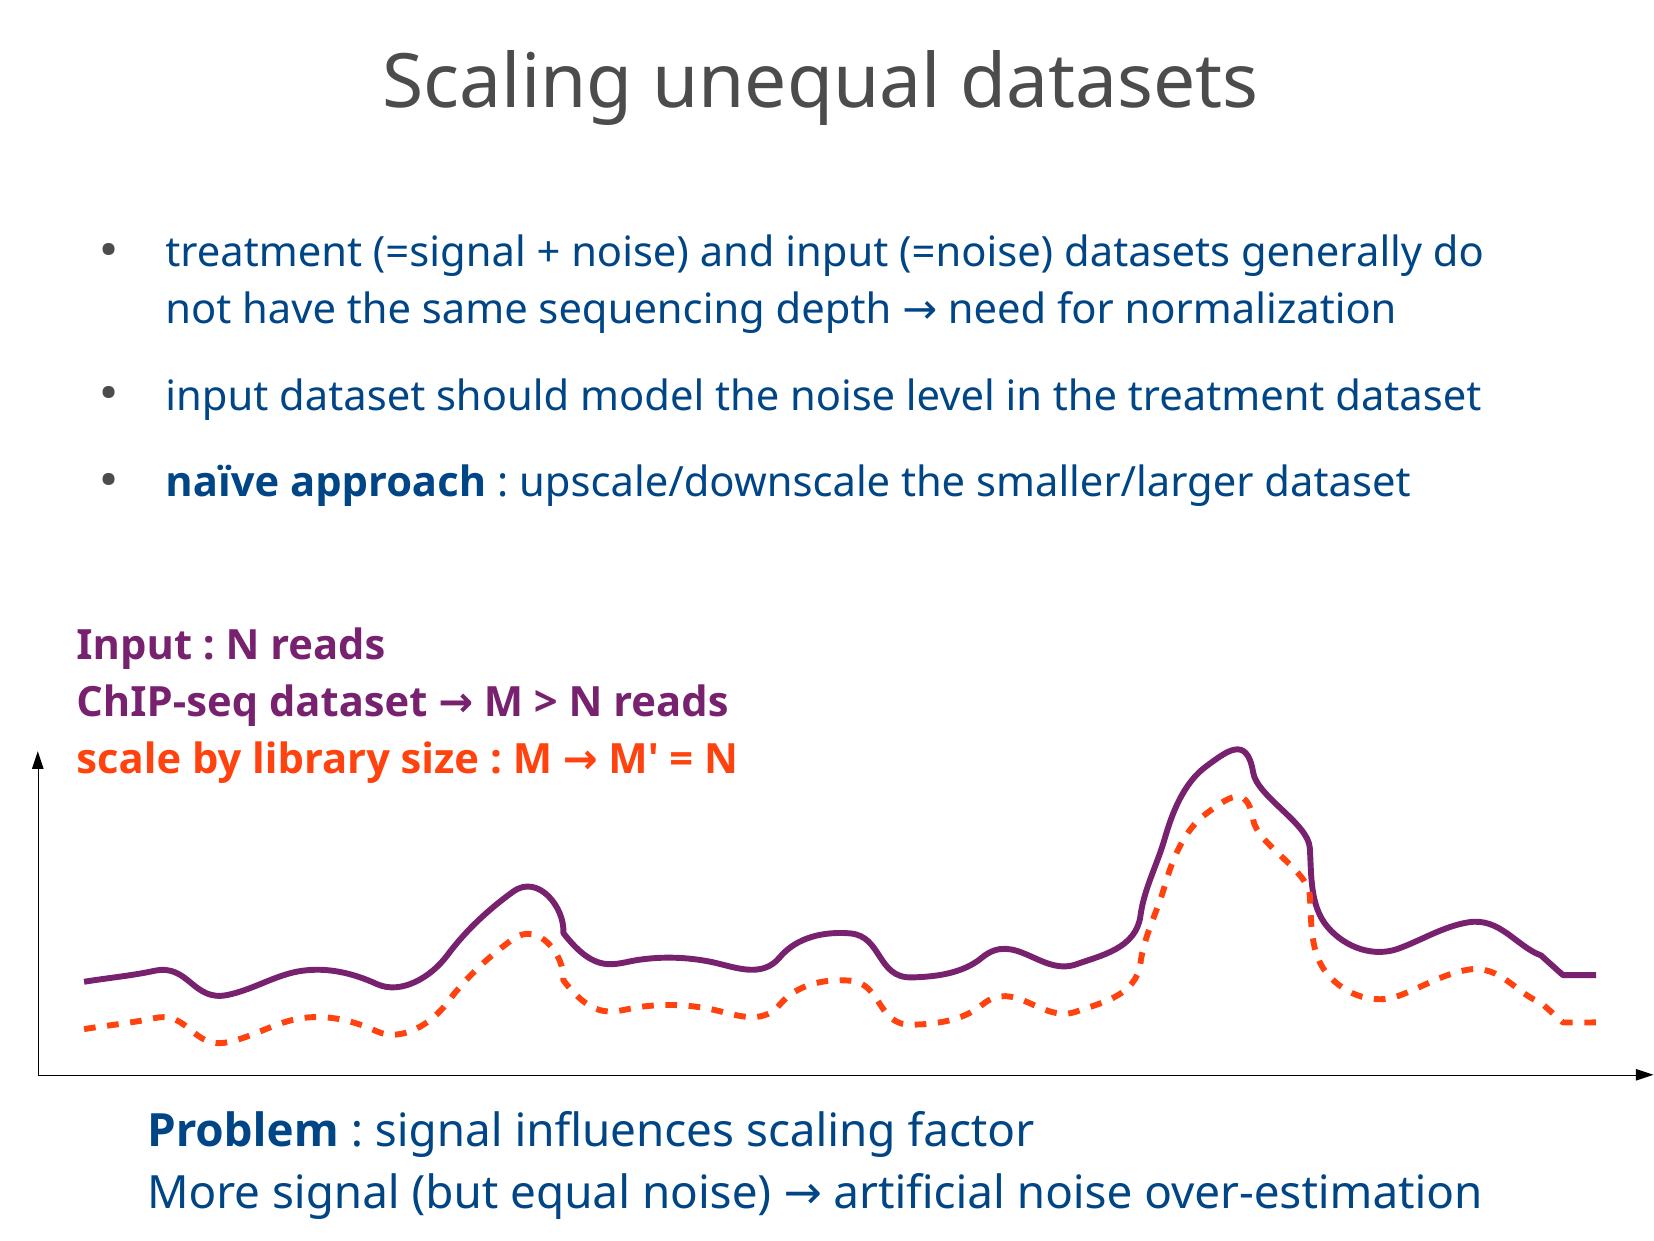

# Scaling unequal datasets
treatment (=signal + noise) and input (=noise) datasets generally do not have the same sequencing depth → need for normalization
input dataset should model the noise level in the treatment dataset
naïve approach : upscale/downscale the smaller/larger dataset
Input : N reads
ChIP-seq dataset → M > N reads
scale by library size : M → M' = N
Problem : signal influences scaling factor
More signal (but equal noise) → artificial noise over-estimation